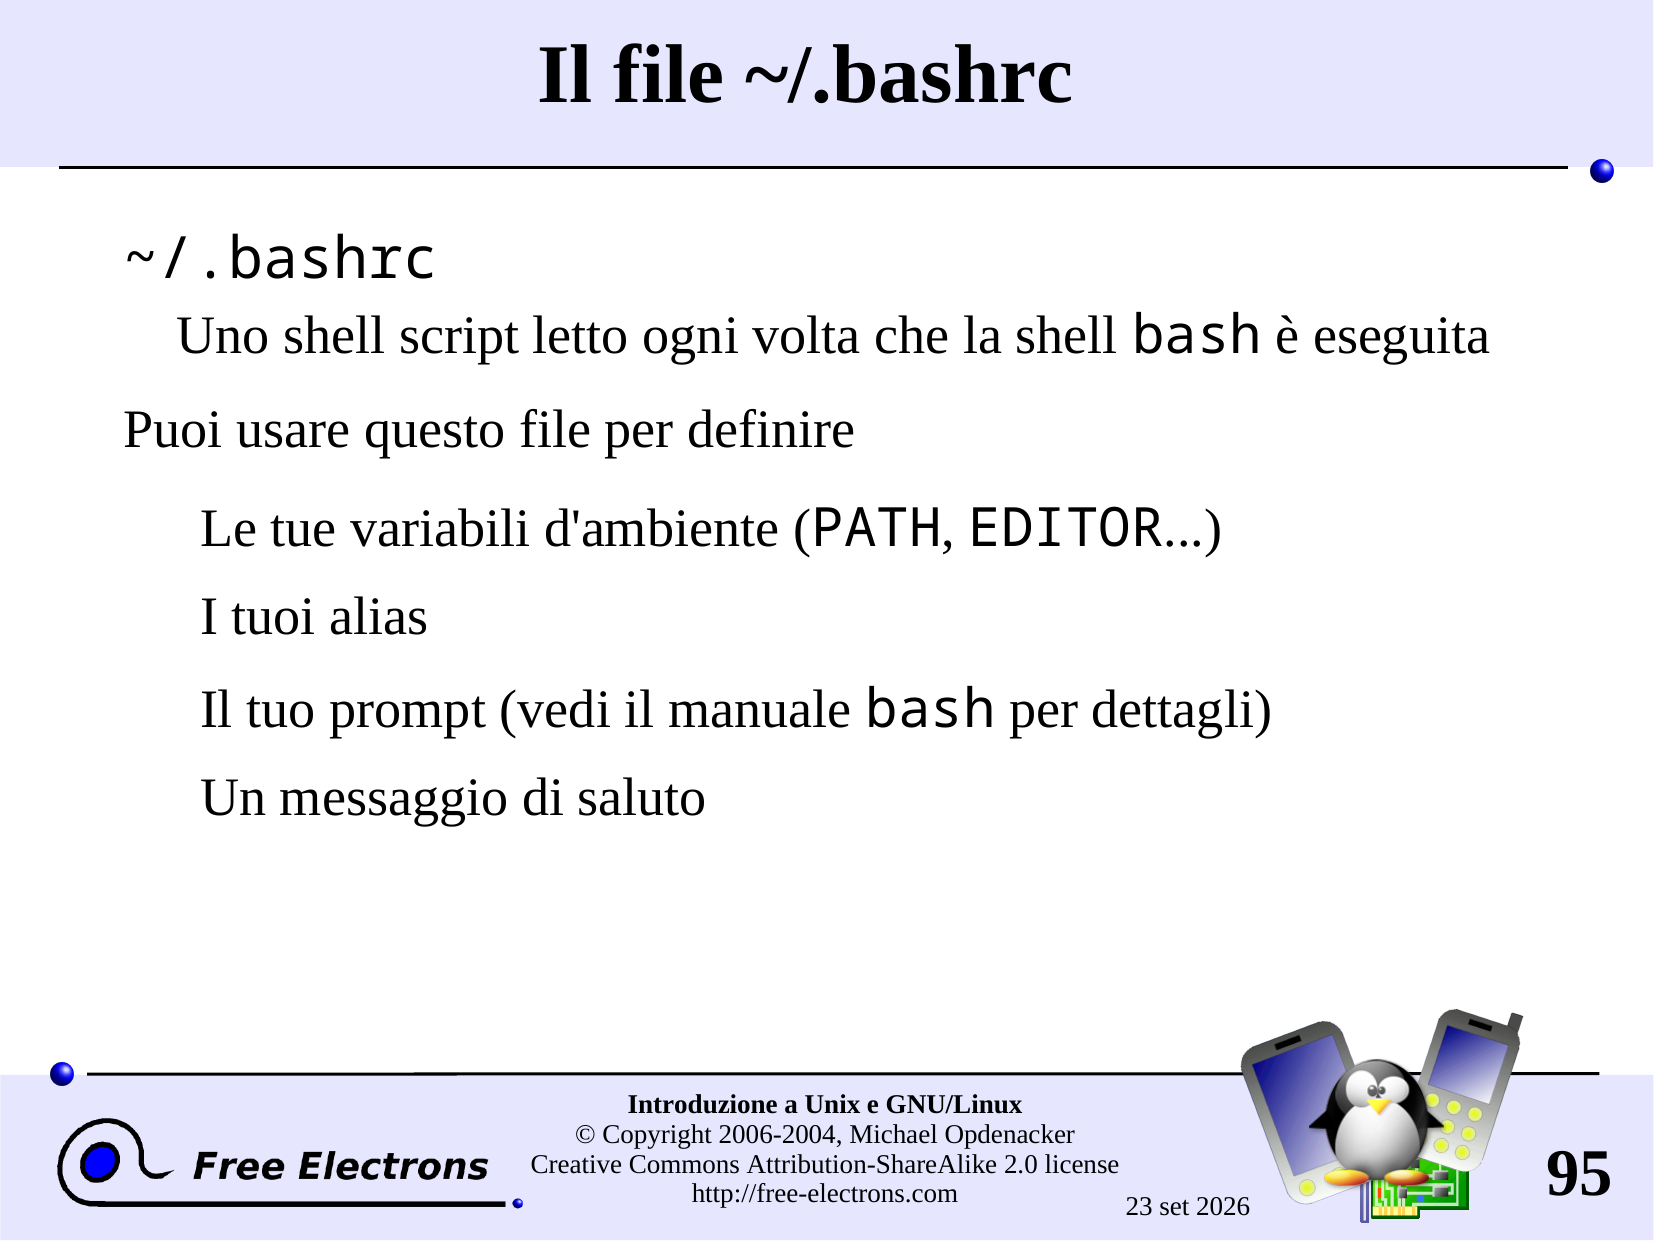

# Il file ~/.bashrc
~/.bashrc
Uno shell script letto ogni volta che la shell bash è eseguita
Puoi usare questo file per definire
Le tue variabili d'ambiente (PATH, EDITOR...)
I tuoi alias
Il tuo prompt (vedi il manuale bash per dettagli)
Un messaggio di saluto